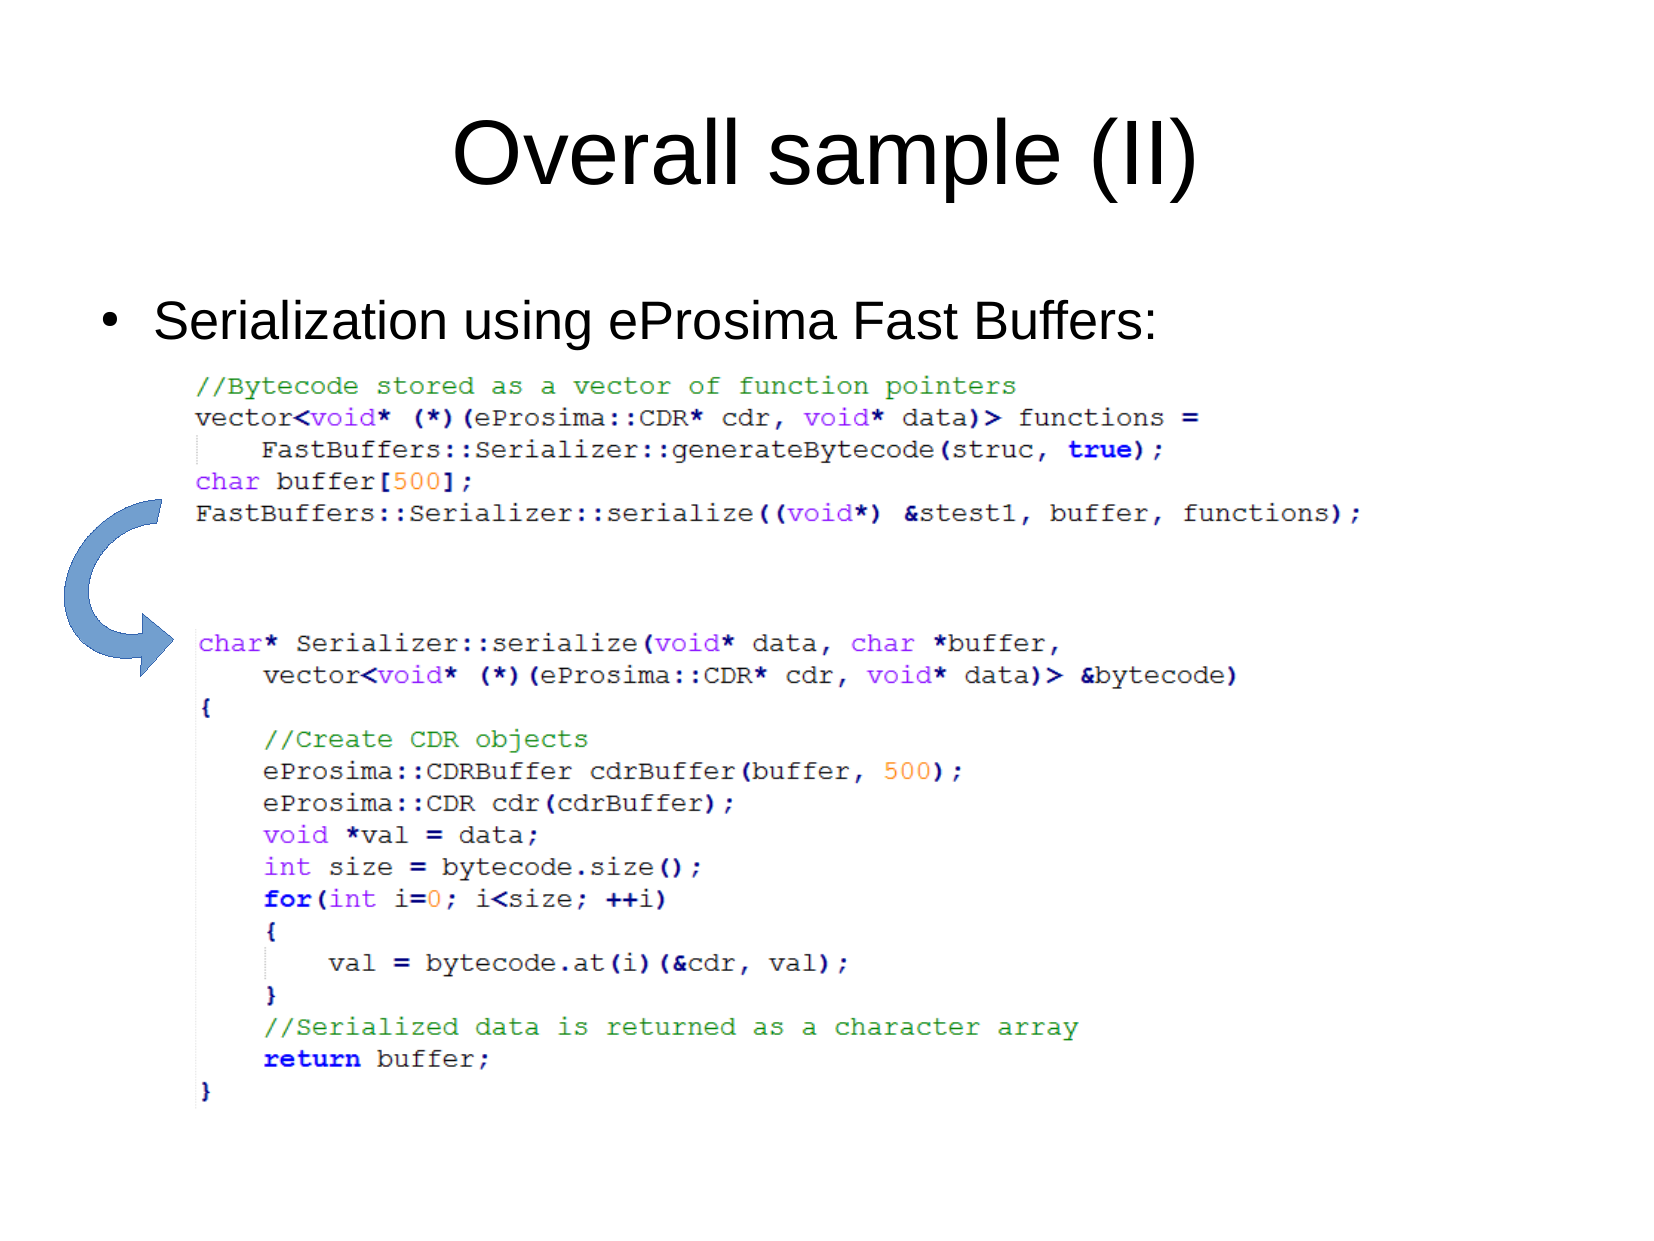

# Overall sample (II)
Serialization using eProsima Fast Buffers: